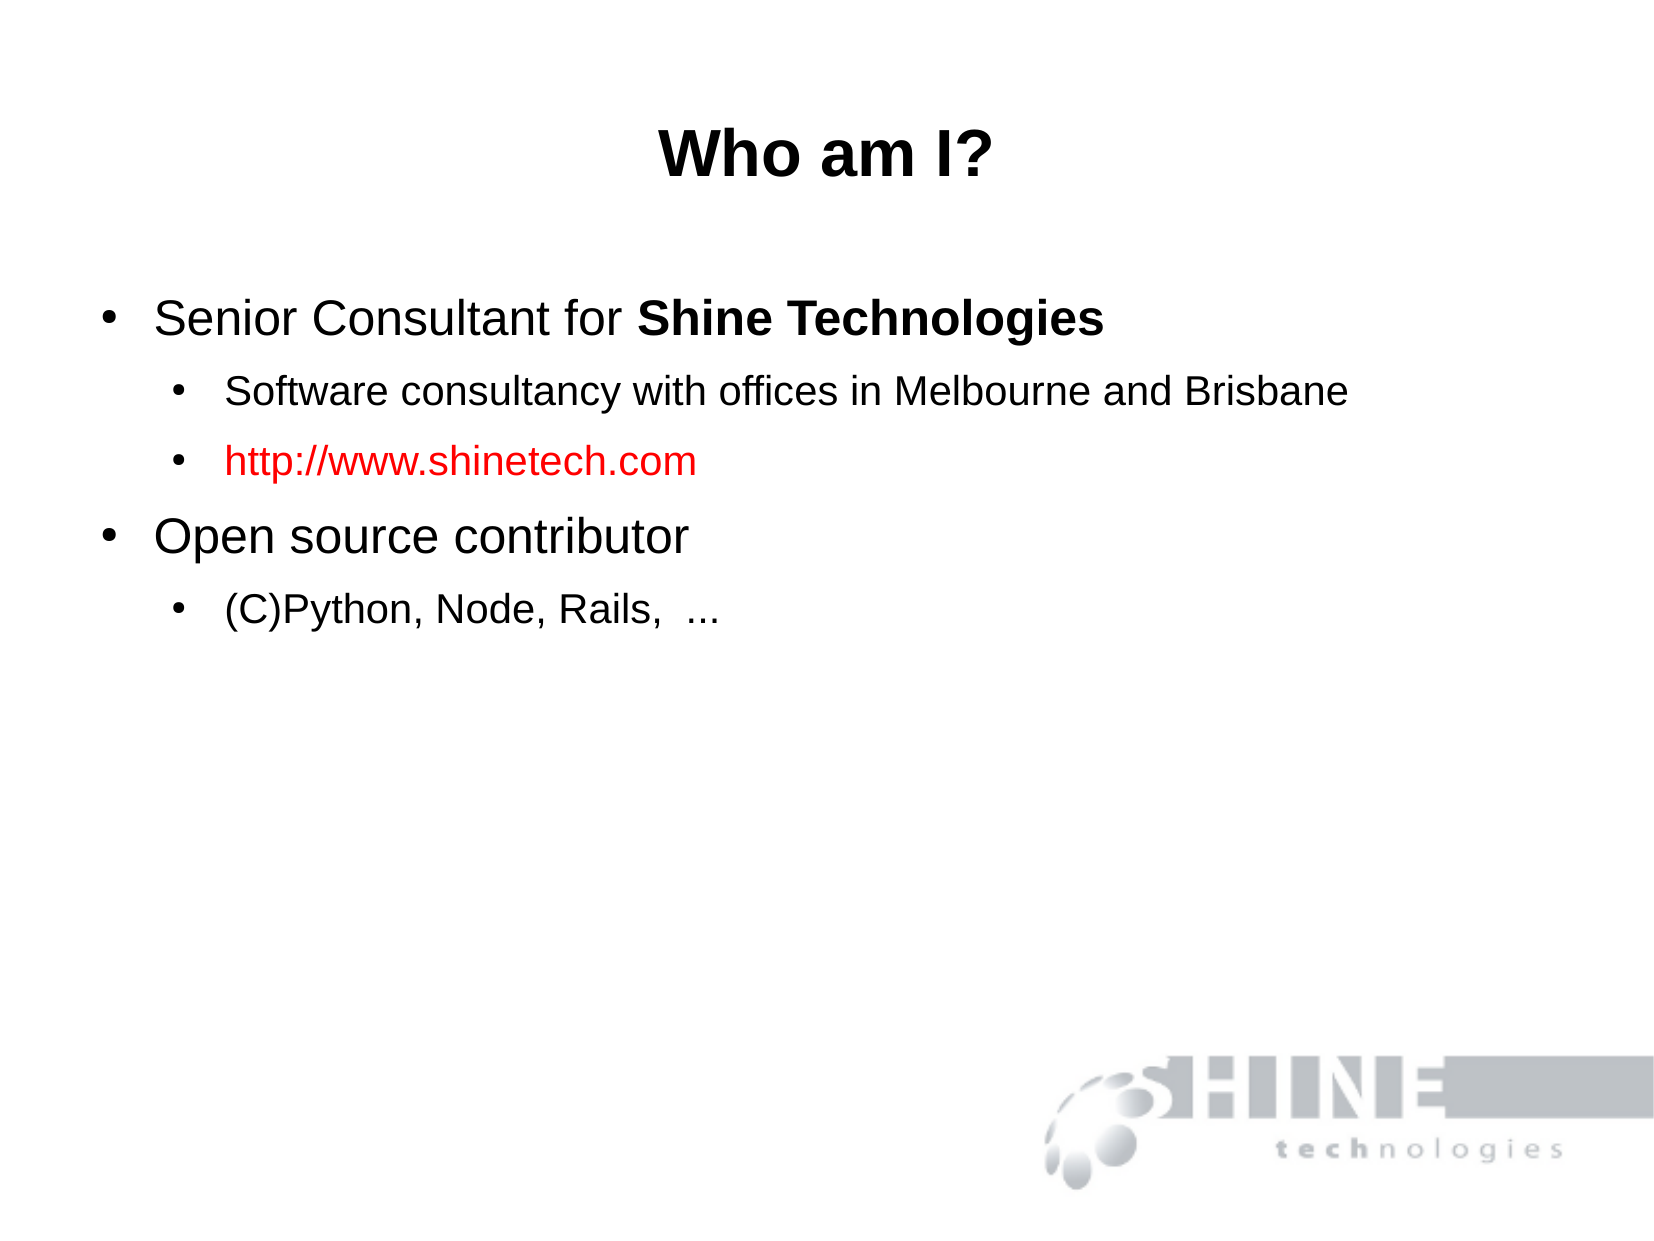

# Who am I?
Senior Consultant for Shine Technologies
Software consultancy with offices in Melbourne and Brisbane
http://www.shinetech.com
Open source contributor
(C)Python, Node, Rails, ...